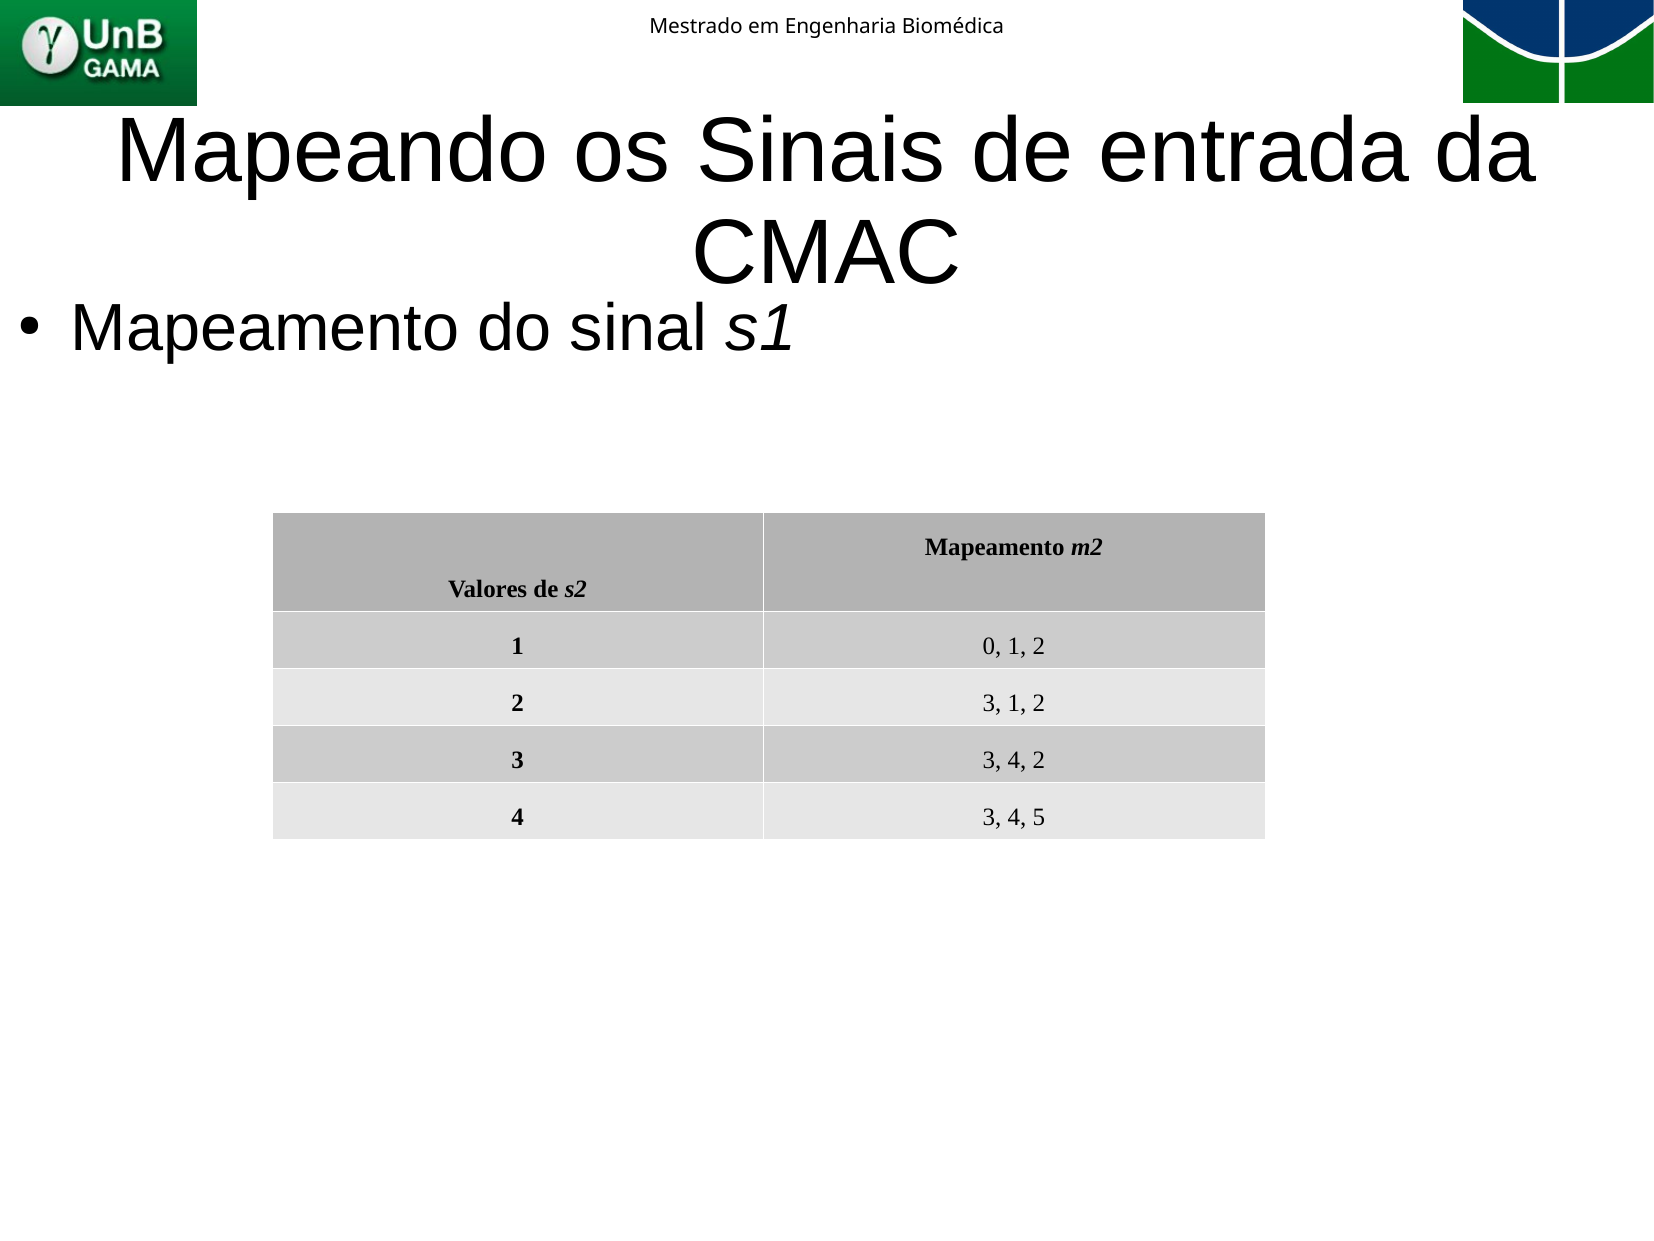

# Mapeando os Sinais de entrada da CMAC
Mapeamento do sinal s1
| Valores de s2 | Mapeamento m2 |
| --- | --- |
| 1 | 0, 1, 2 |
| 2 | 3, 1, 2 |
| 3 | 3, 4, 2 |
| 4 | 3, 4, 5 |